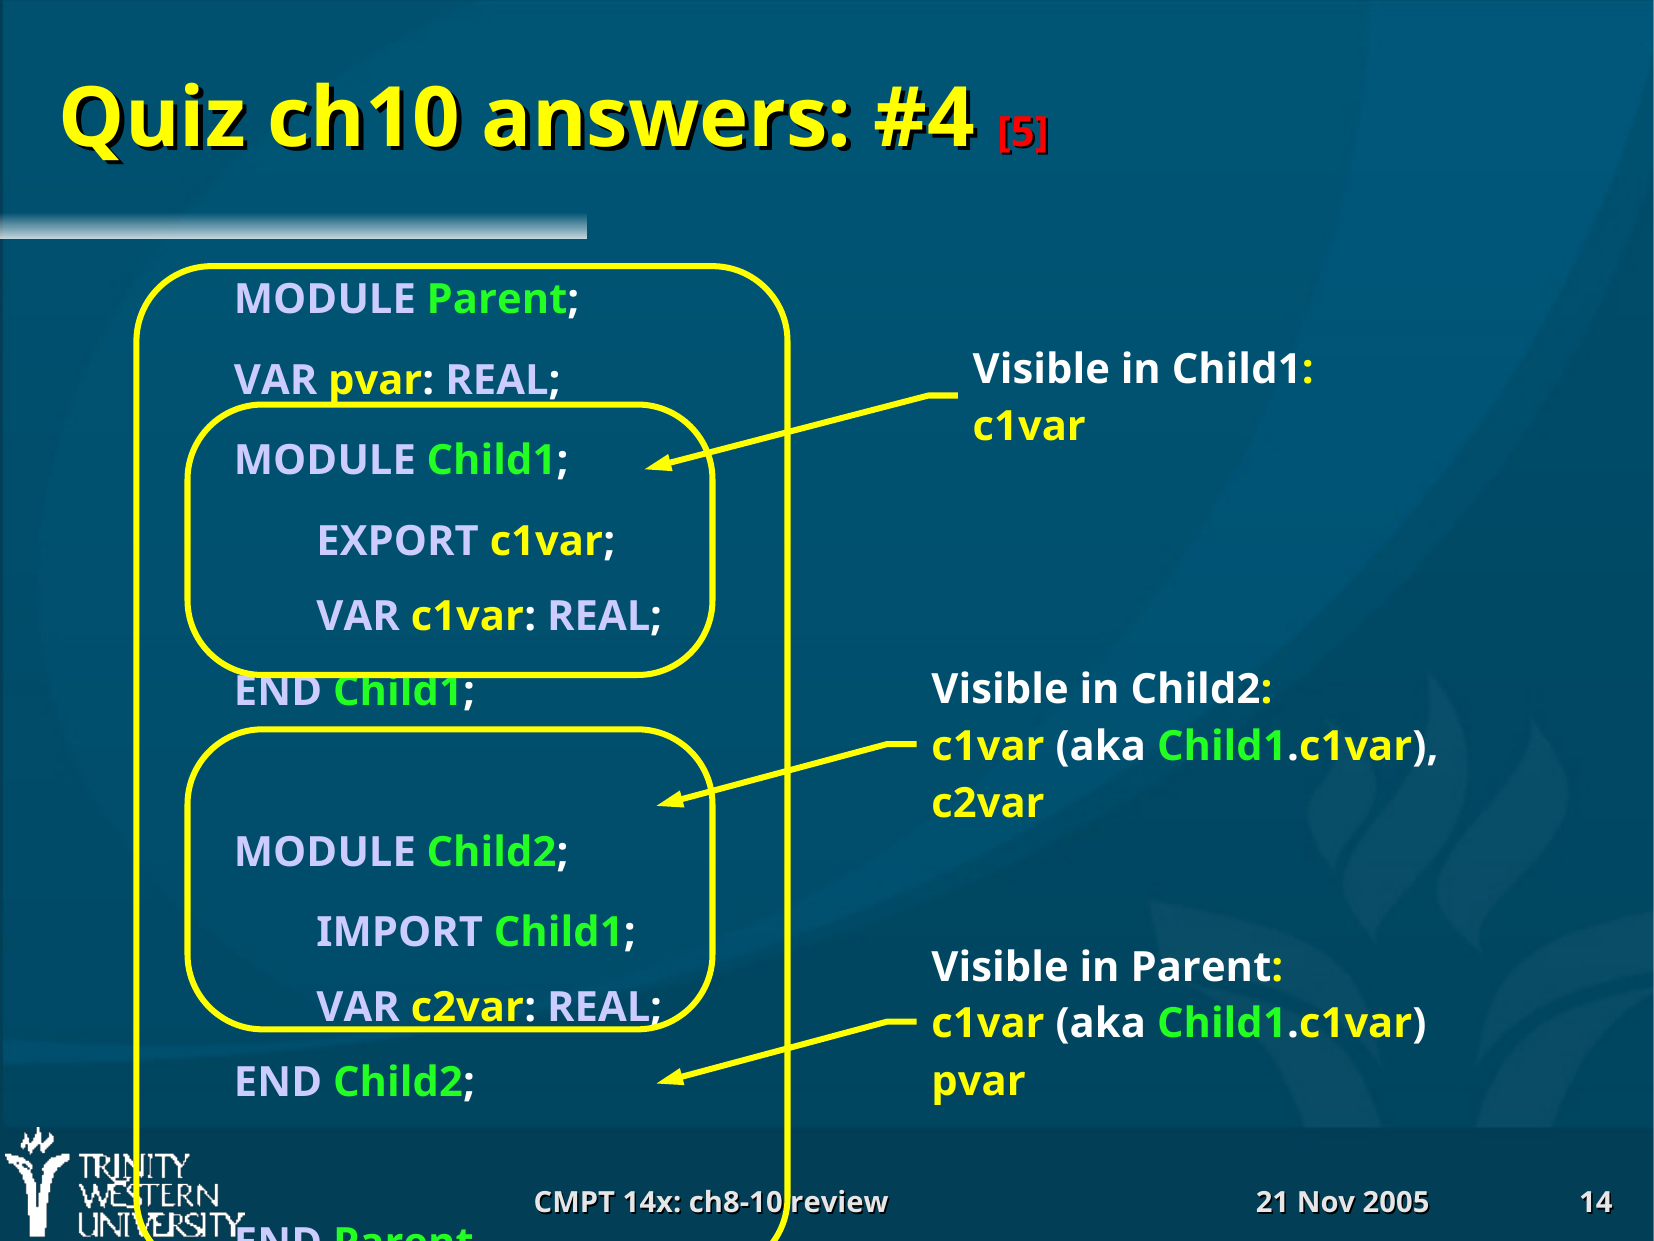

# Quiz ch10 answers: #4 [5]
MODULE Parent;
VAR pvar: REAL;
MODULE Child1;
EXPORT c1var;
VAR c1var: REAL;
END Child1;
MODULE Child2;
IMPORT Child1;
VAR c2var: REAL;
END Child2;
END Parent.
Visible in Child1:
c1var
Visible in Child2:
c1var (aka Child1.c1var),
c2var
Visible in Parent:
c1var (aka Child1.c1var)
pvar
CMPT 14x: ch8-10 review
21 Nov 2005
14